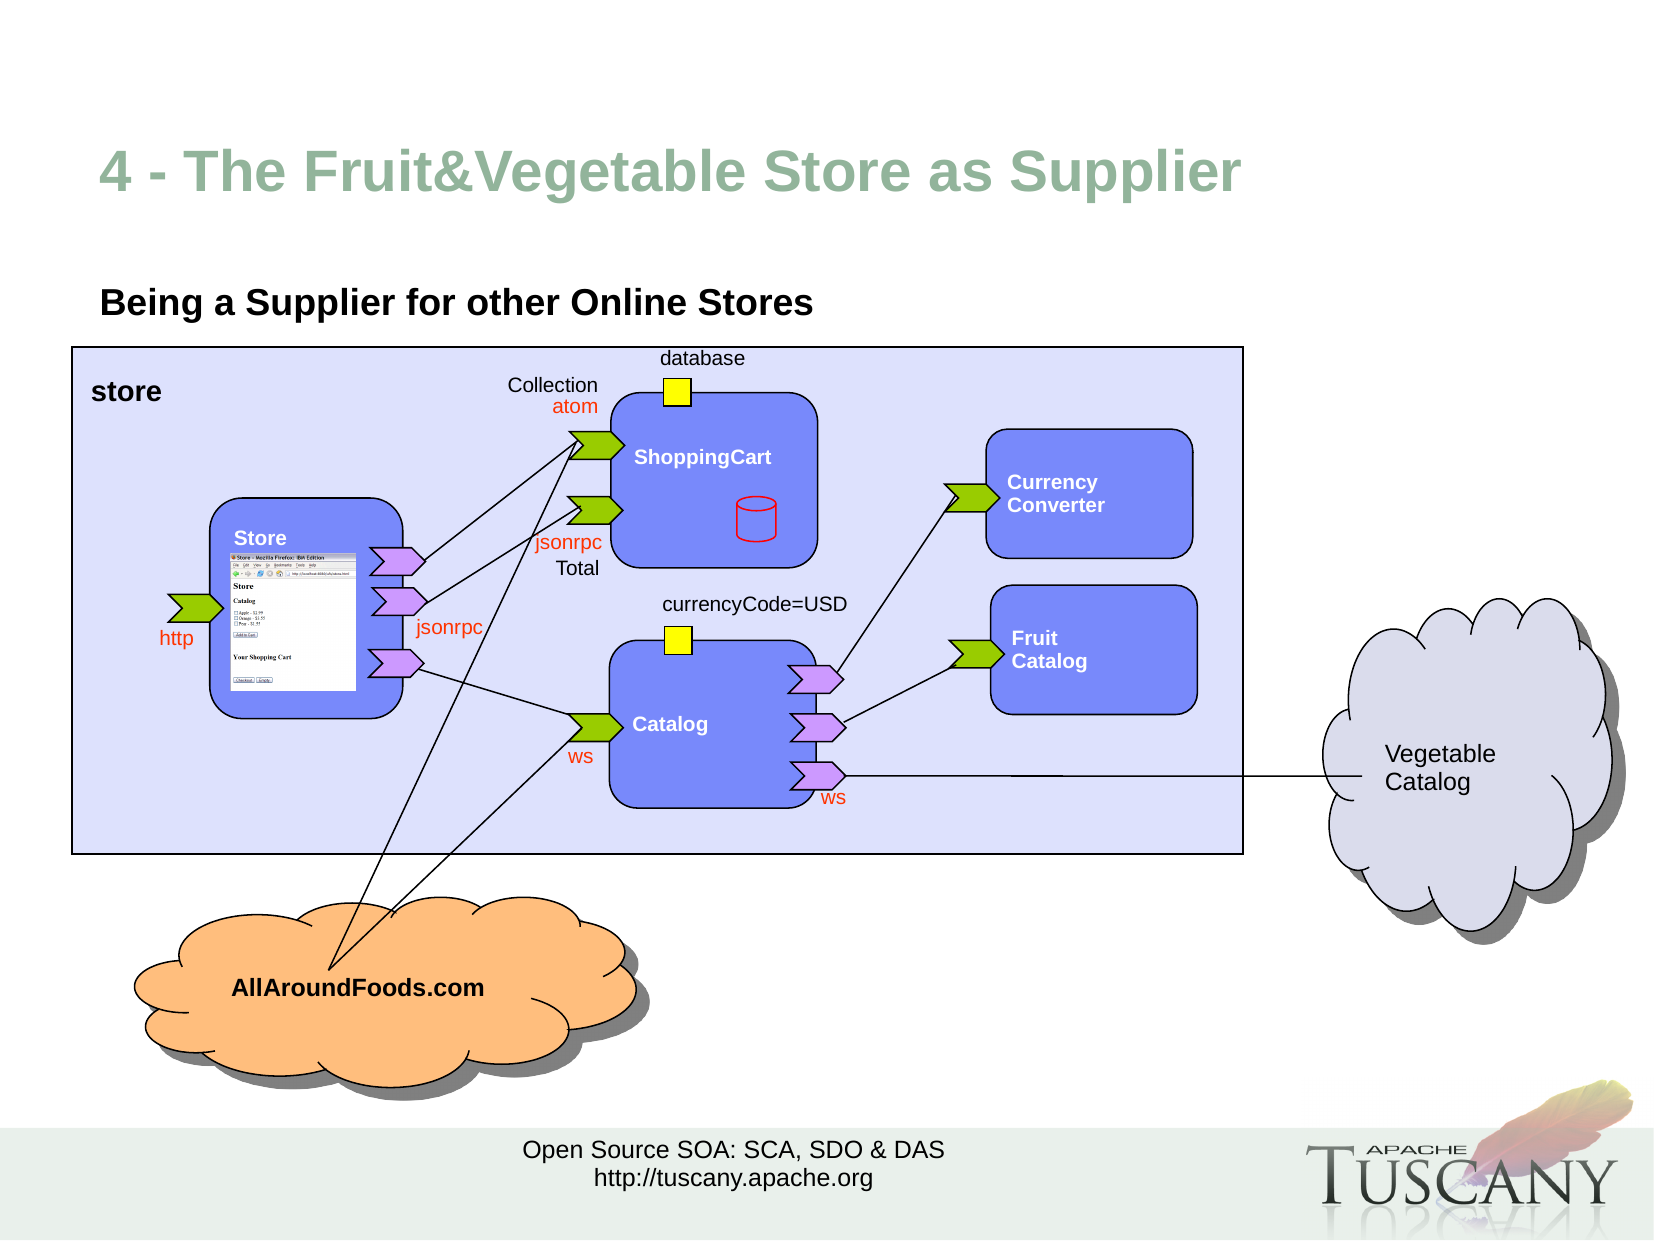

# 4 - The Fruit&Vegetable Store as Supplier
Being a Supplier for other Online Stores
database
Collection
store
atom
ShoppingCart
Currency
Converter
Store
jsonrpc
Total
Fruit
Catalog
currencyCode=USD
jsonrpc
http
Catalog
Vegetable
Catalog
ws
ws
AllAroundFoods.com